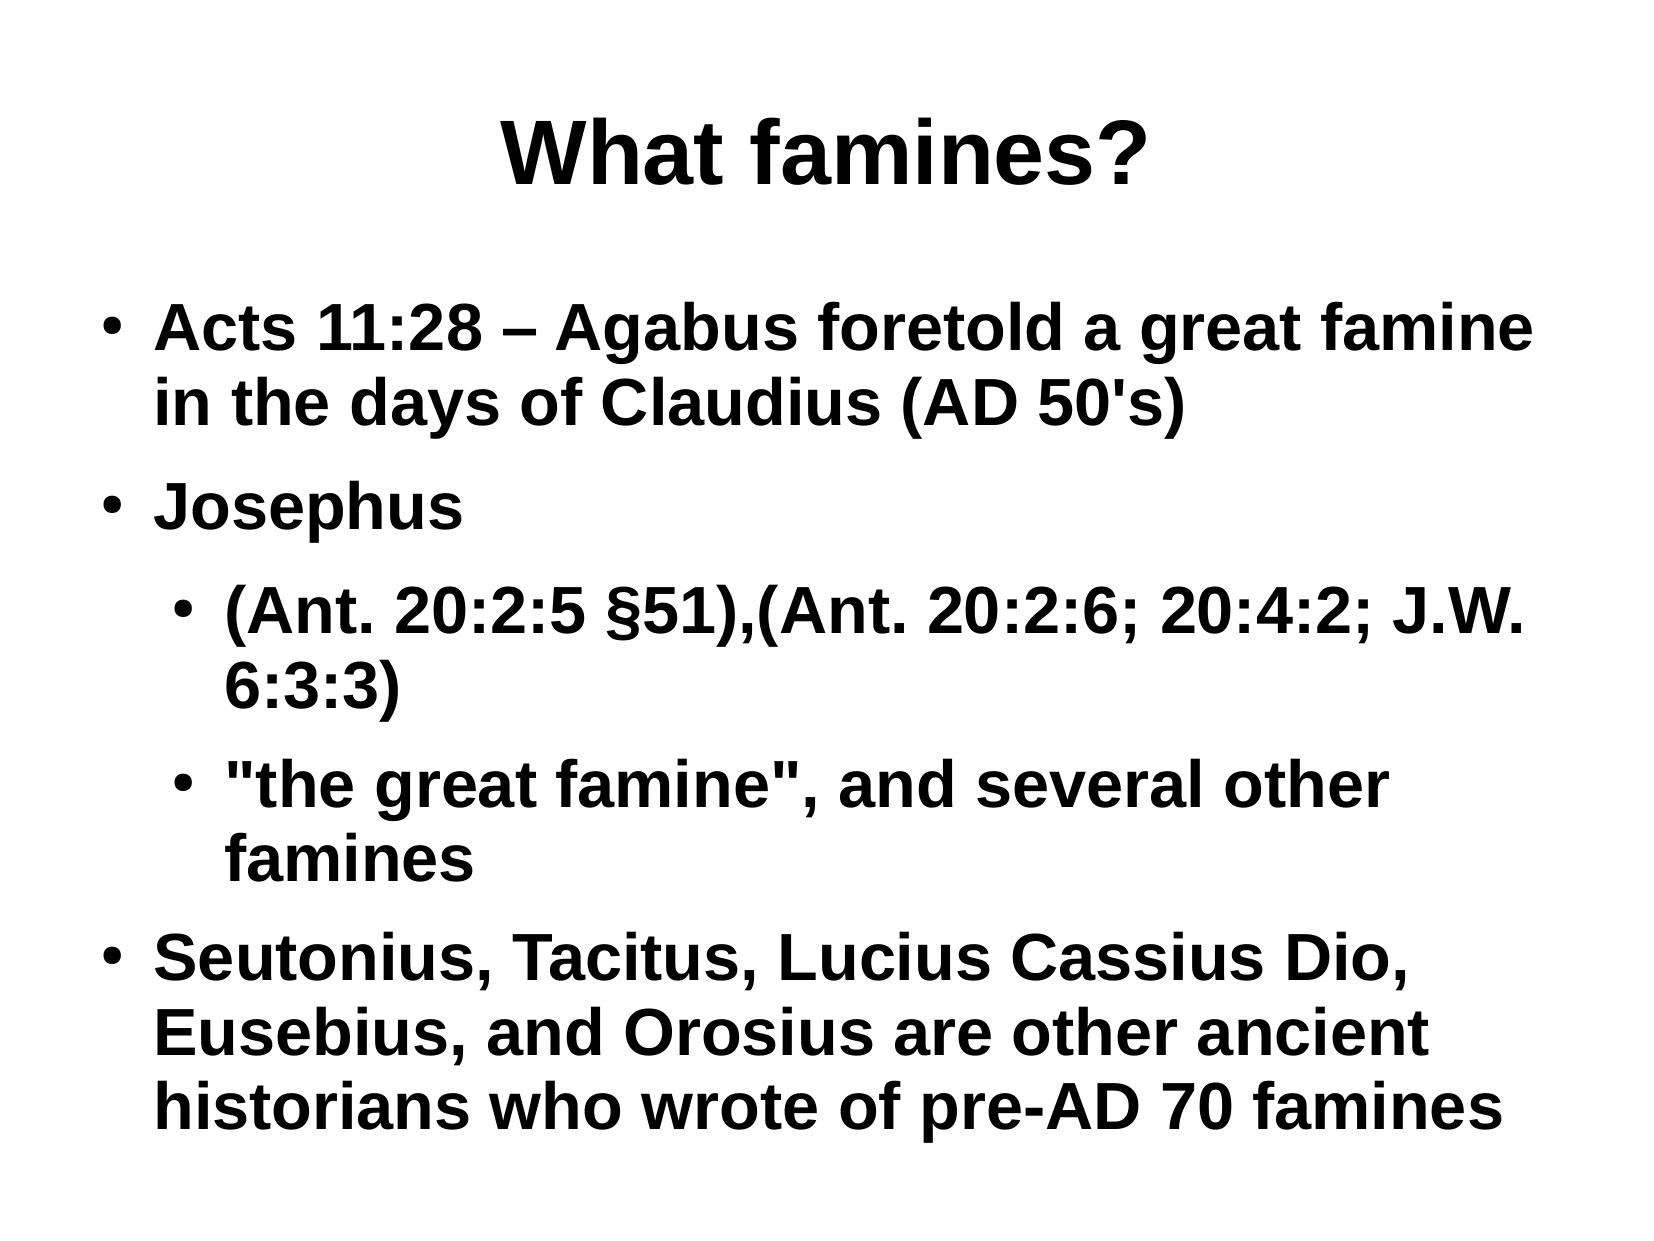

# What famines?
Acts 11:28 – Agabus foretold a great famine in the days of Claudius (AD 50's)
Josephus
(Ant. 20:2:5 §51),(Ant. 20:2:6; 20:4:2; J.W. 6:3:3)
"the great famine", and several other famines
Seutonius, Tacitus, Lucius Cassius Dio, Eusebius, and Orosius are other ancient historians who wrote of pre-AD 70 famines